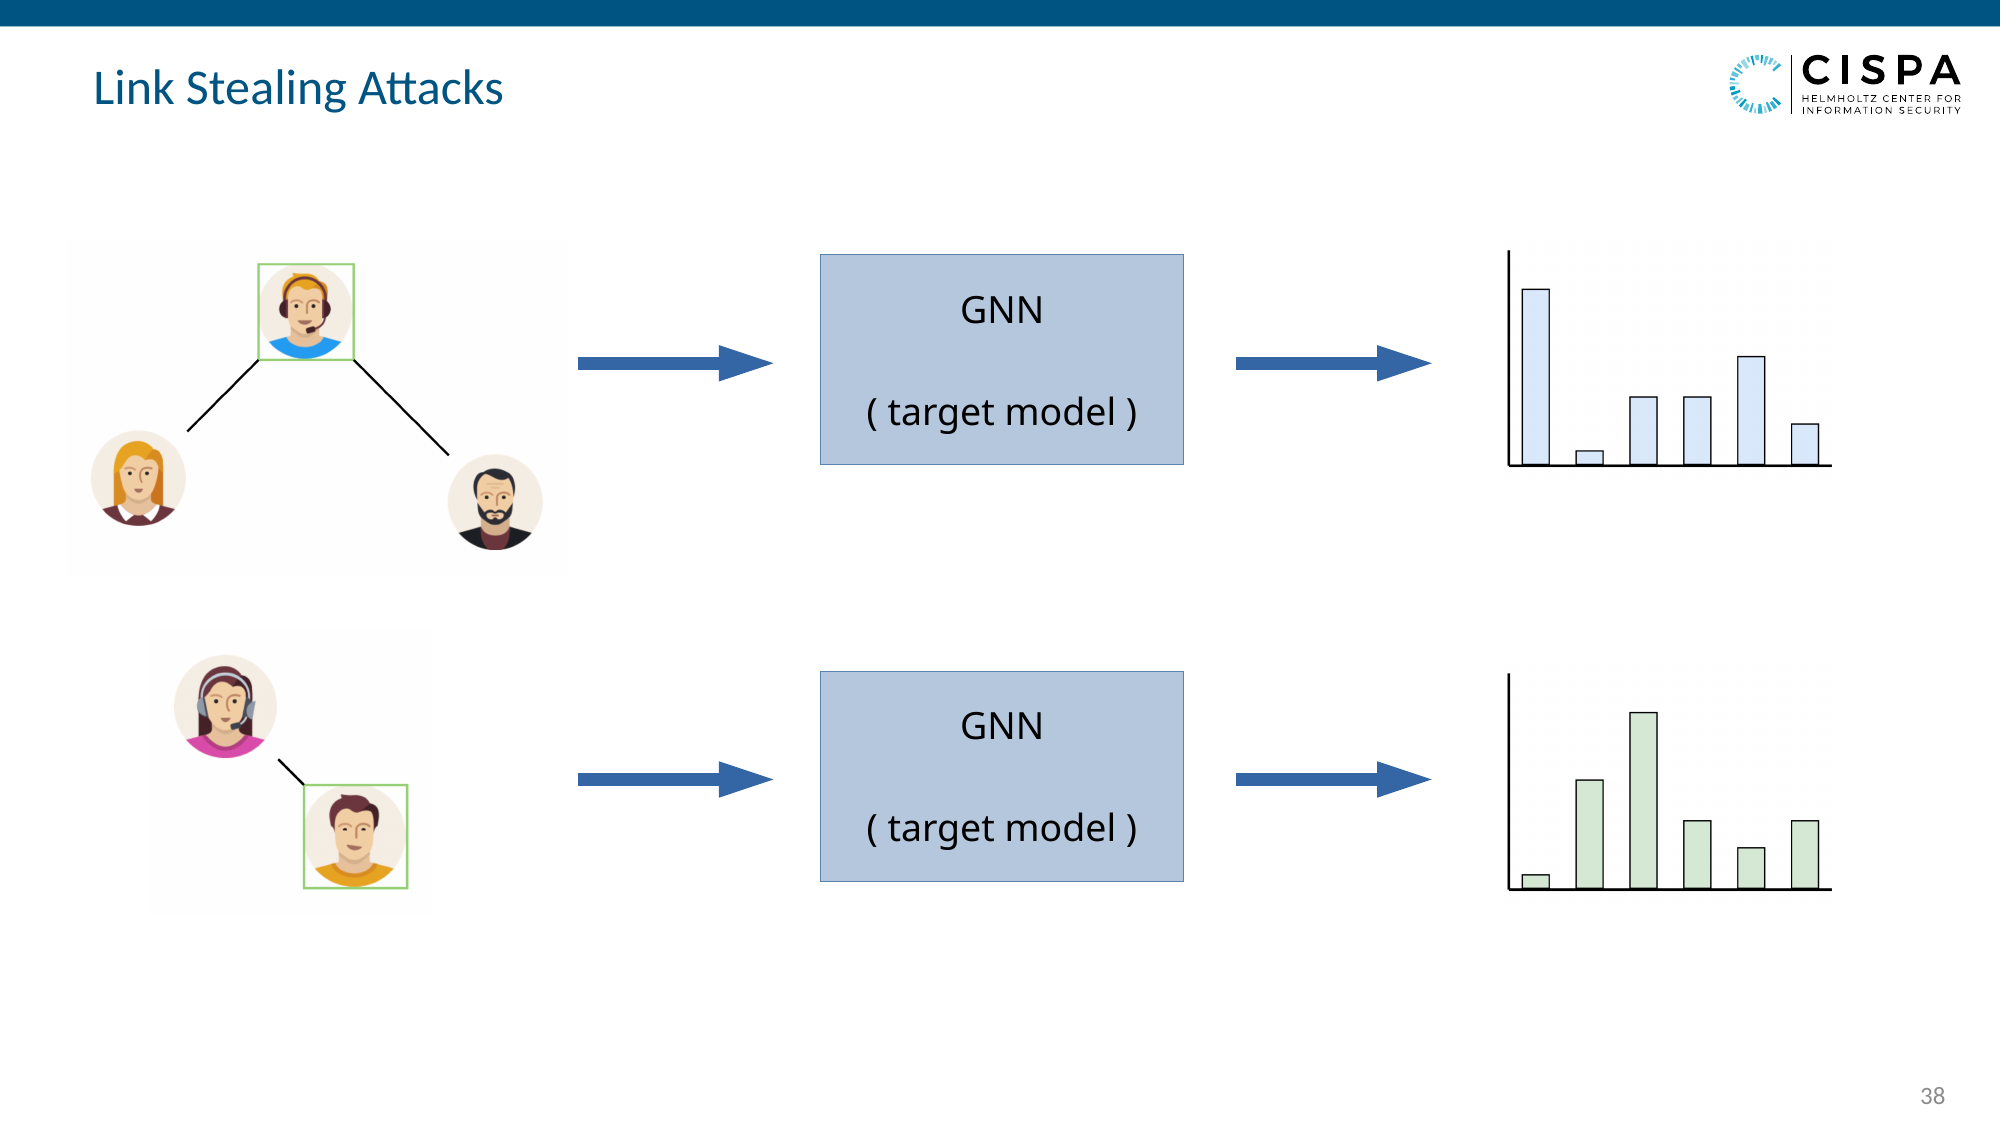

# Link Stealing Attacks
GNN
( target model )
GNN
( target model )